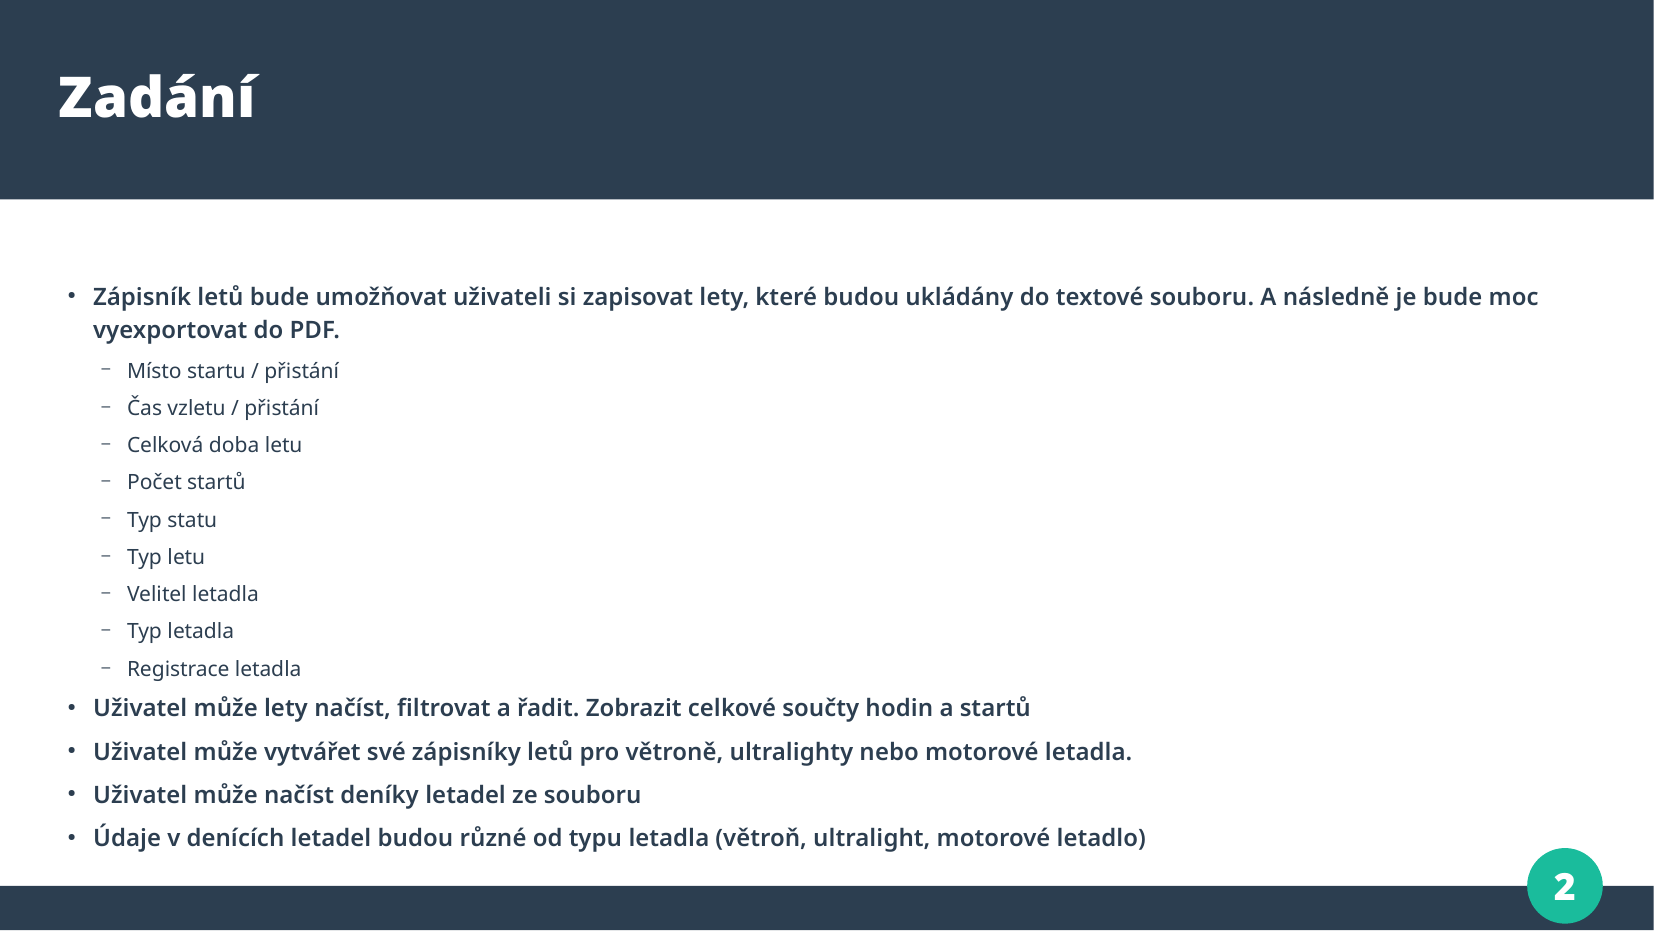

# Zadání
Zápisník letů bude umožňovat uživateli si zapisovat lety, které budou ukládány do textové souboru. A následně je bude moc vyexportovat do PDF.
Místo startu / přistání
Čas vzletu / přistání
Celková doba letu
Počet startů
Typ statu
Typ letu
Velitel letadla
Typ letadla
Registrace letadla
Uživatel může lety načíst, filtrovat a řadit. Zobrazit celkové součty hodin a startů
Uživatel může vytvářet své zápisníky letů pro větroně, ultralighty nebo motorové letadla.
Uživatel může načíst deníky letadel ze souboru
Údaje v denících letadel budou různé od typu letadla (větroň, ultralight, motorové letadlo)